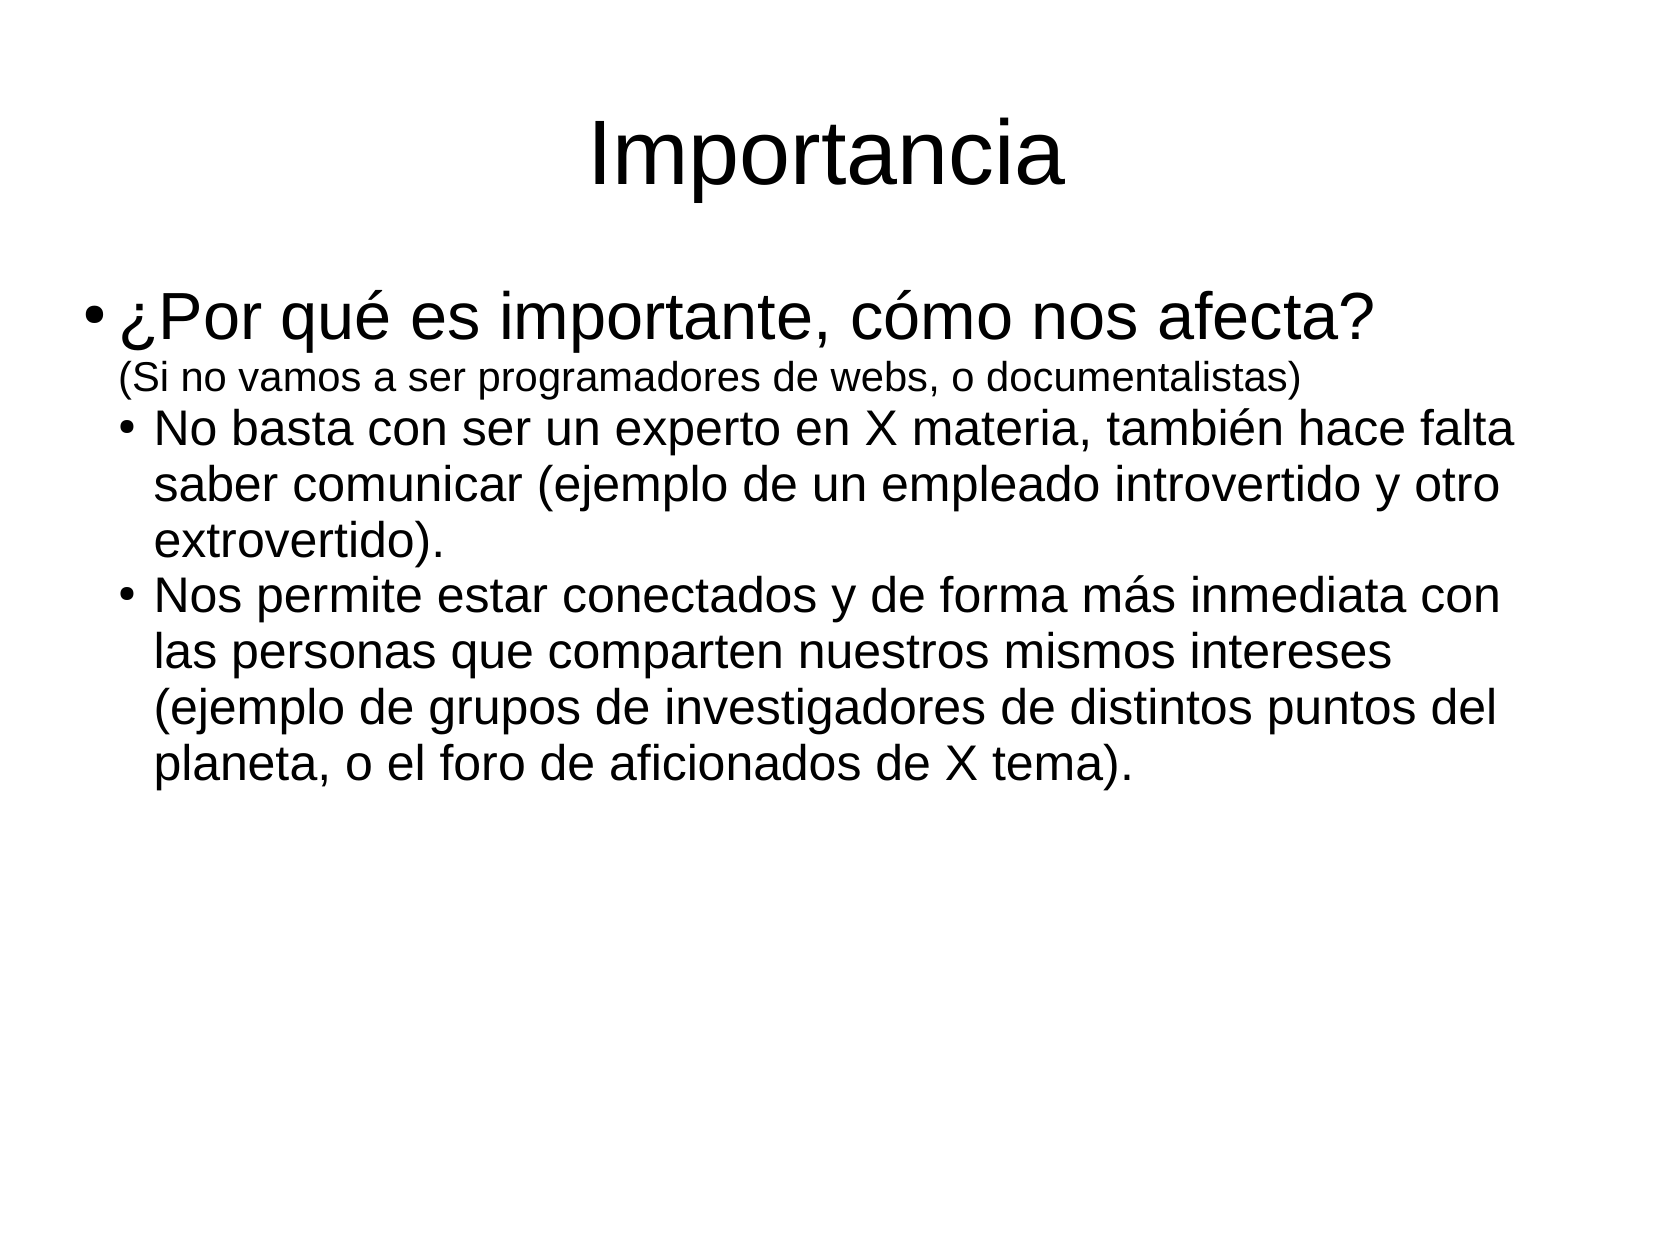

# Importancia
¿Por qué es importante, cómo nos afecta?
(Si no vamos a ser programadores de webs, o documentalistas)
No basta con ser un experto en X materia, también hace falta saber comunicar (ejemplo de un empleado introvertido y otro extrovertido).
Nos permite estar conectados y de forma más inmediata con las personas que comparten nuestros mismos intereses (ejemplo de grupos de investigadores de distintos puntos del planeta, o el foro de aficionados de X tema).